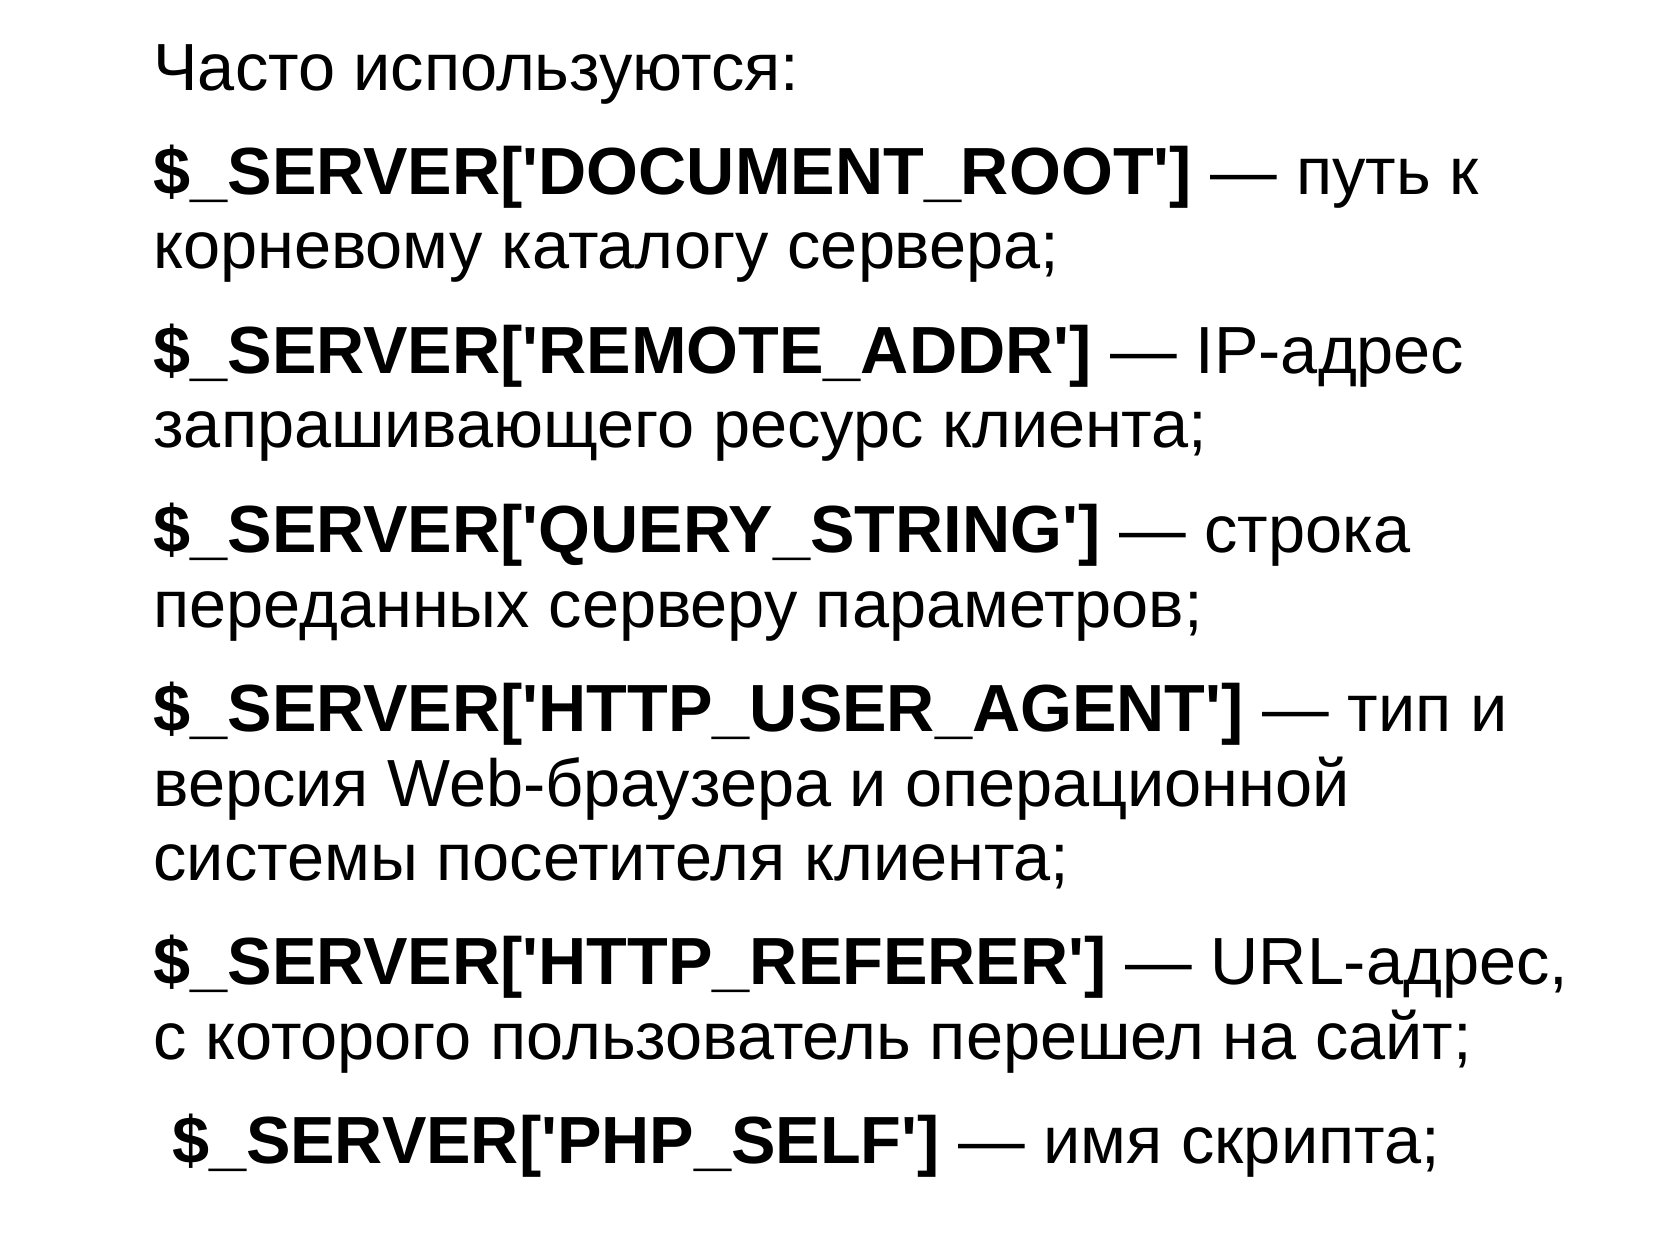

# Часто используются:
$_SERVER['DOCUMENT_ROOT'] — путь к корневому каталогу сервера;
$_SERVER['REMOTE_ADDR'] — IP-адрес запрашивающего ресурс клиента;
$_SERVER['QUERY_STRING'] — строка переданных серверу параметров;
$_SERVER['HTTP_USER_AGENT'] — тип и версия Web-браузера и операционной системы посетителя клиента;
$_SERVER['HTTP_REFERER'] — URL-адрес, с которого пользователь перешел на сайт;
 $_SERVER['PHP_SELF'] — имя скрипта;